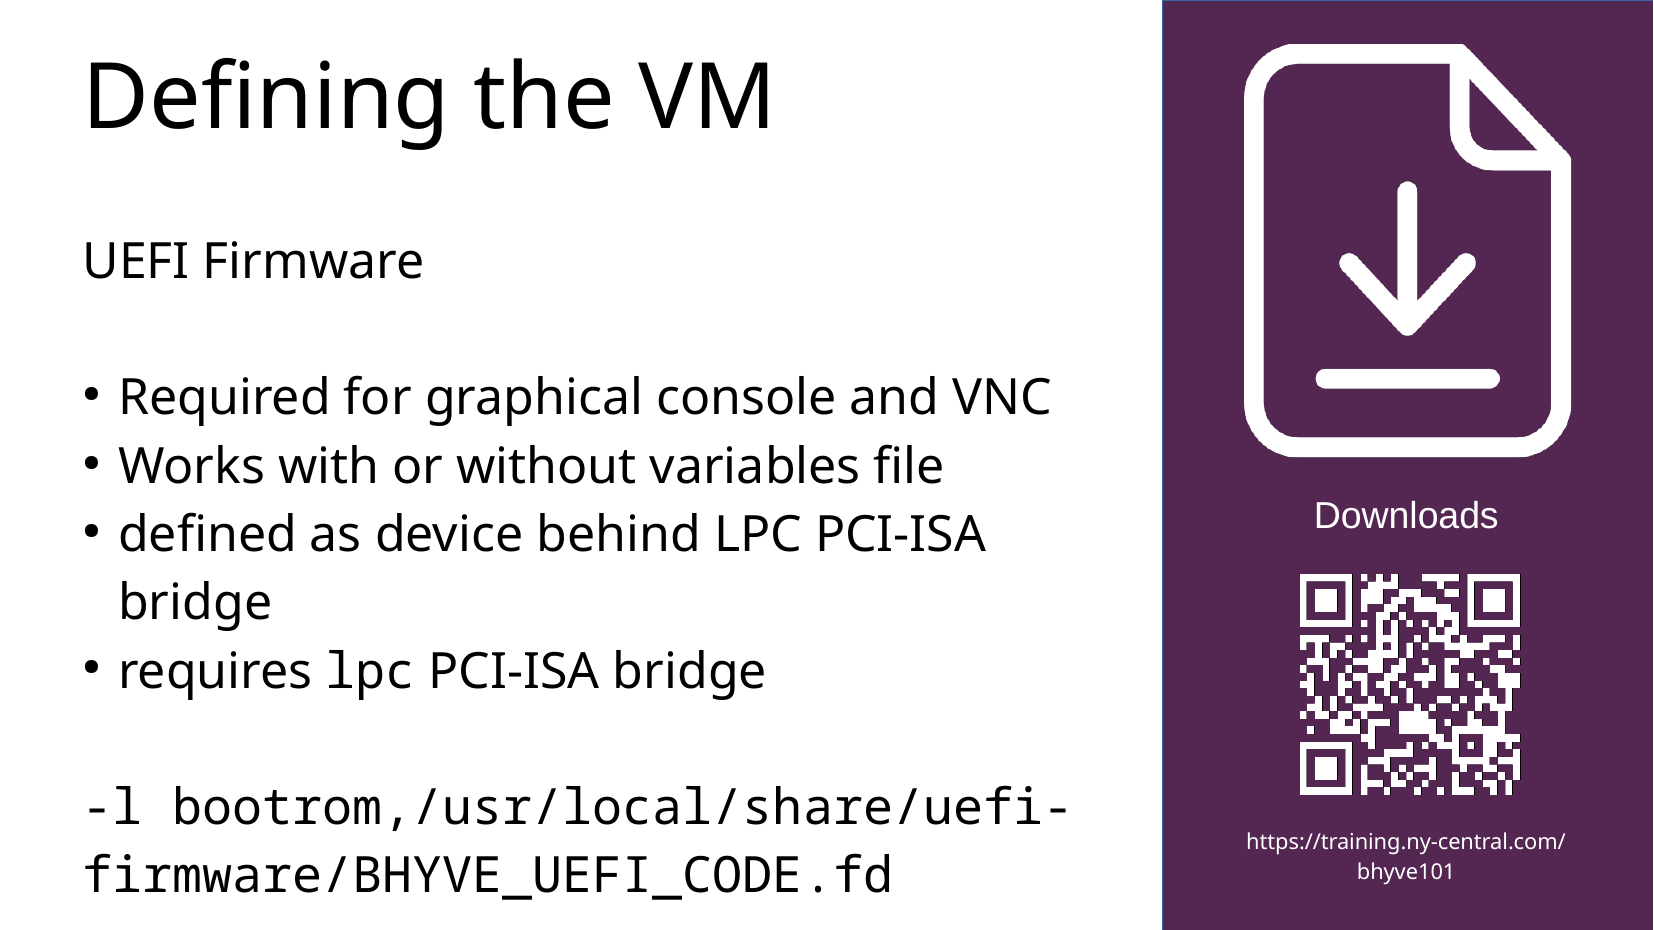

# Defining the VM
UEFI Firmware
Required for graphical console and VNC
Works with or without variables file
defined as device behind LPC PCI-ISA bridge
requires lpc PCI-ISA bridge
-l bootrom,/usr/local/share/uefi-firmware/BHYVE_UEFI_CODE.fd
Downloads
https://training.ny-central.com/bhyve101